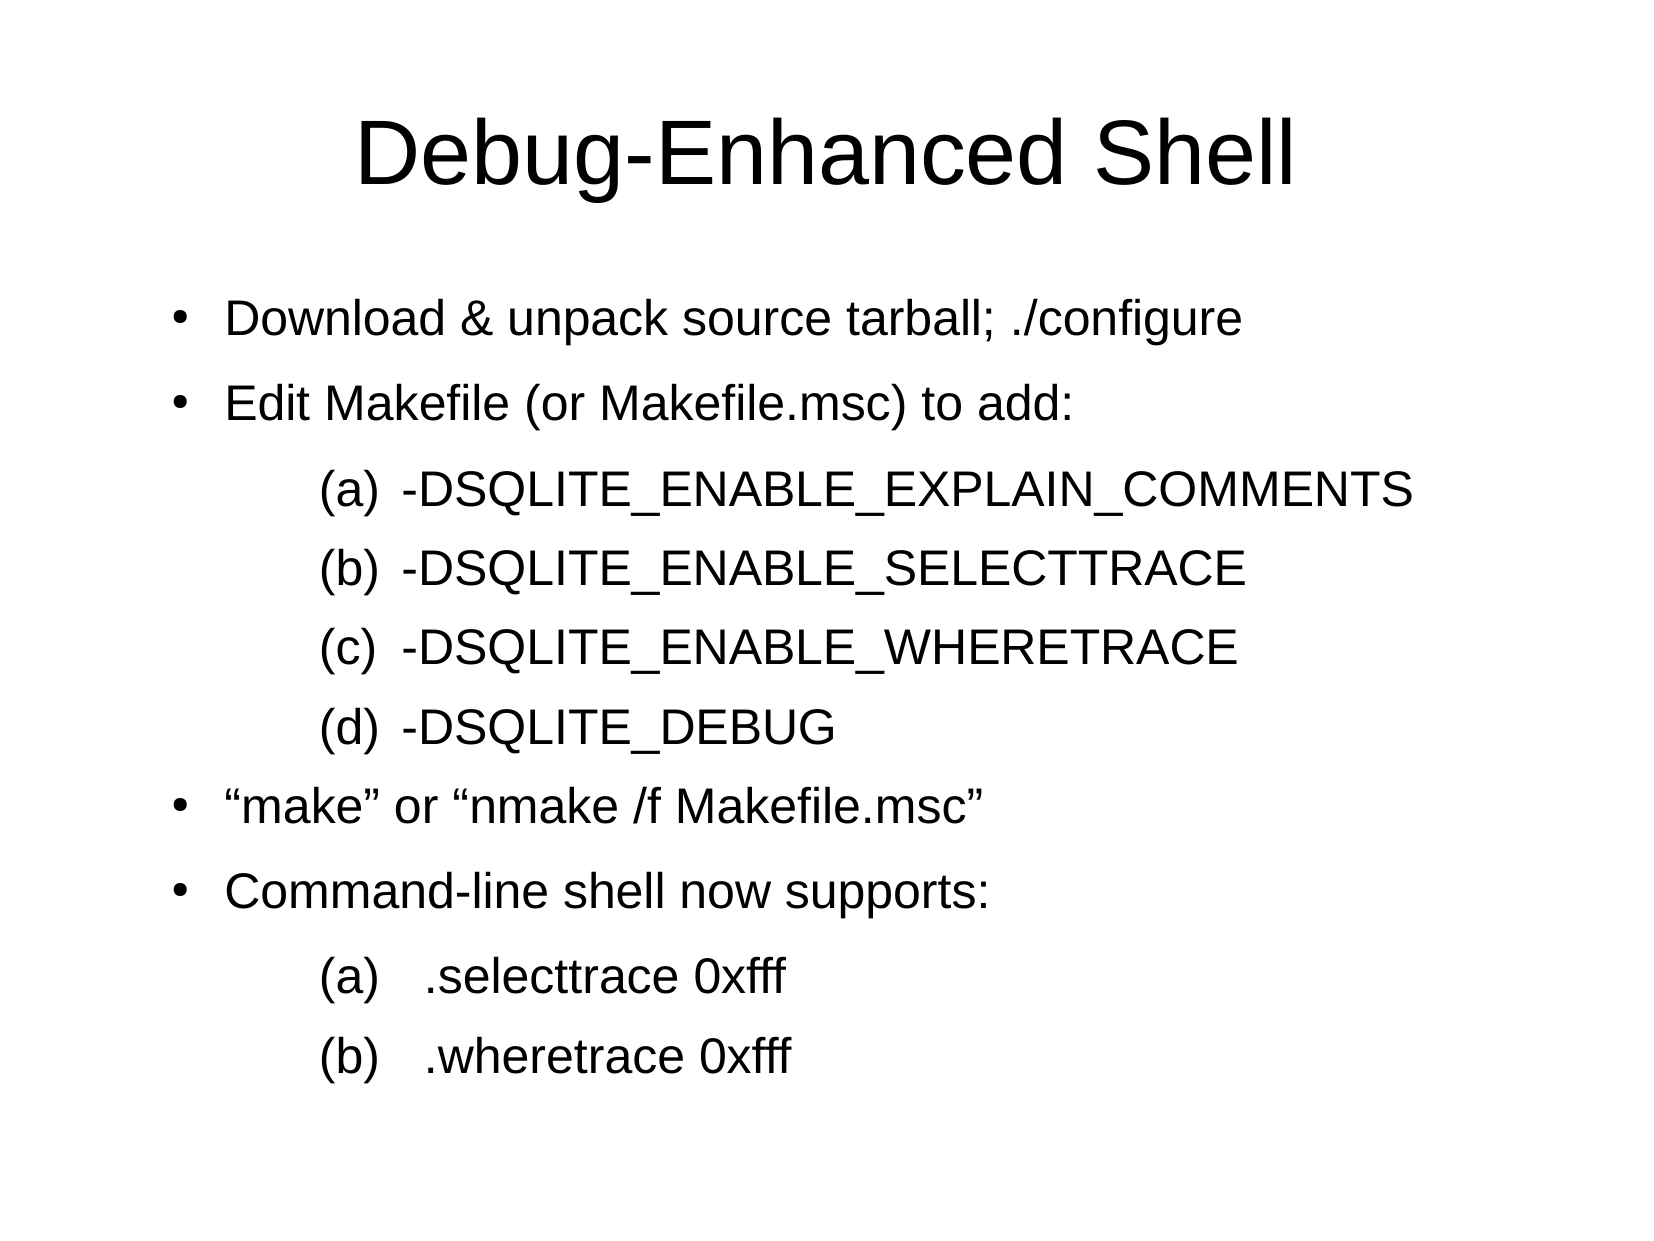

# Debug-Enhanced Shell
Download & unpack source tarball; ./configure
Edit Makefile (or Makefile.msc) to add:
-DSQLITE_ENABLE_EXPLAIN_COMMENTS
-DSQLITE_ENABLE_SELECTTRACE
-DSQLITE_ENABLE_WHERETRACE
-DSQLITE_DEBUG
“make” or “nmake /f Makefile.msc”
Command-line shell now supports:
.selecttrace 0xfff
.wheretrace 0xfff